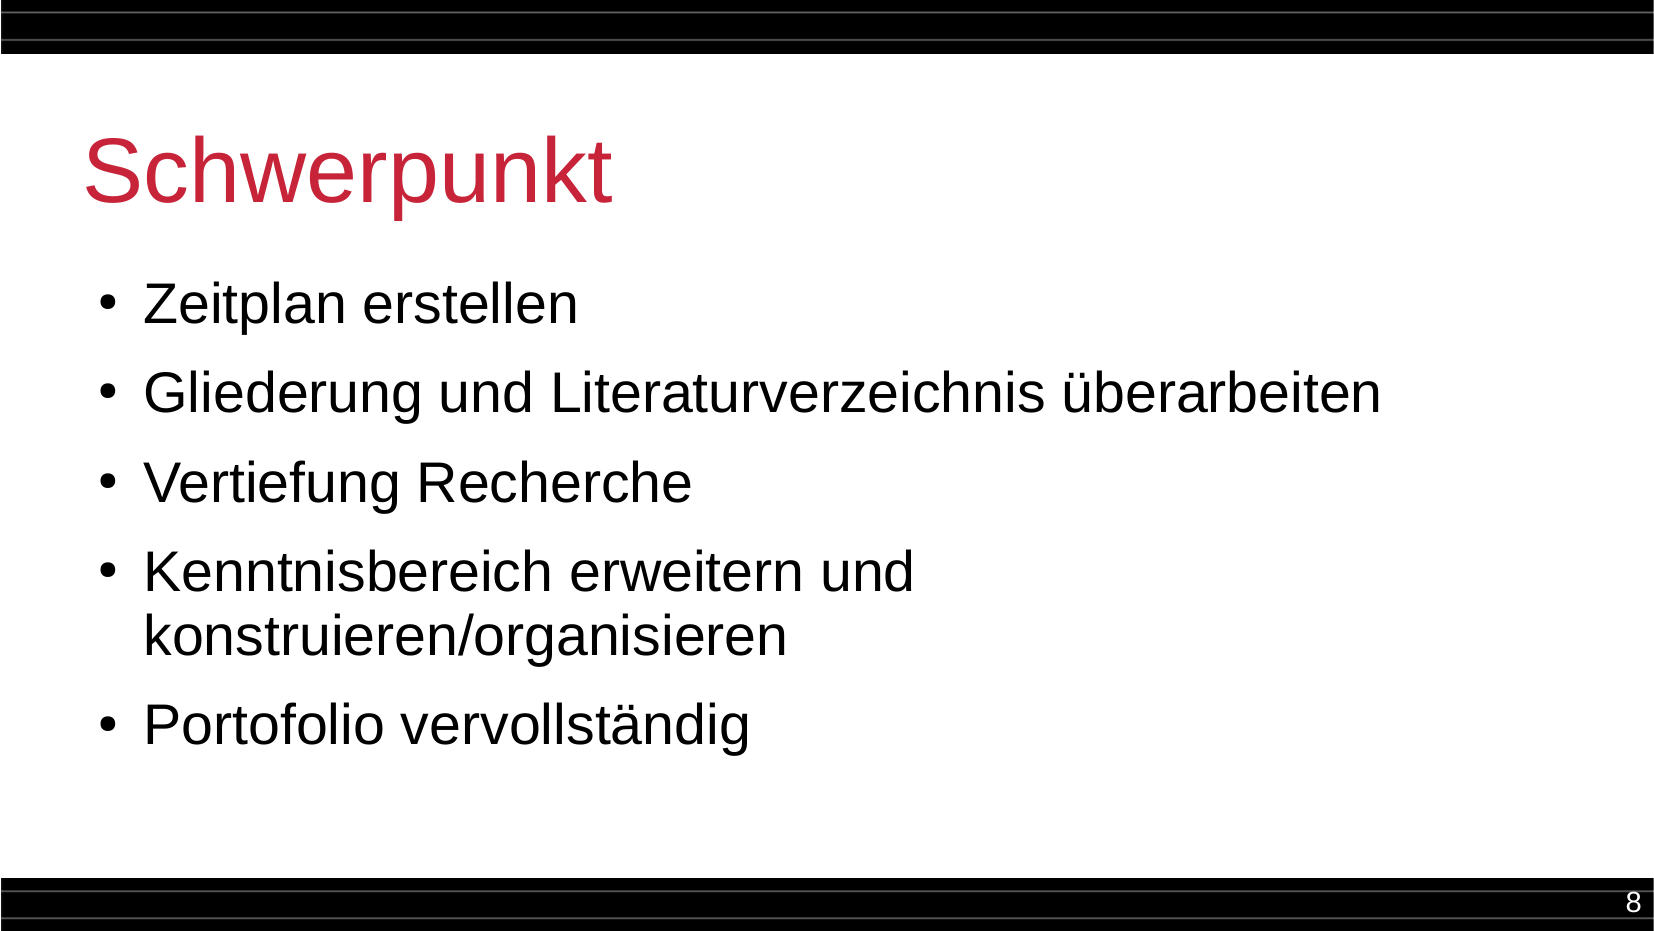

# Schwerpunkt
Zeitplan erstellen
Gliederung und Literaturverzeichnis überarbeiten
Vertiefung Recherche
Kenntnisbereich erweitern und konstruieren/organisieren
Portofolio vervollständig